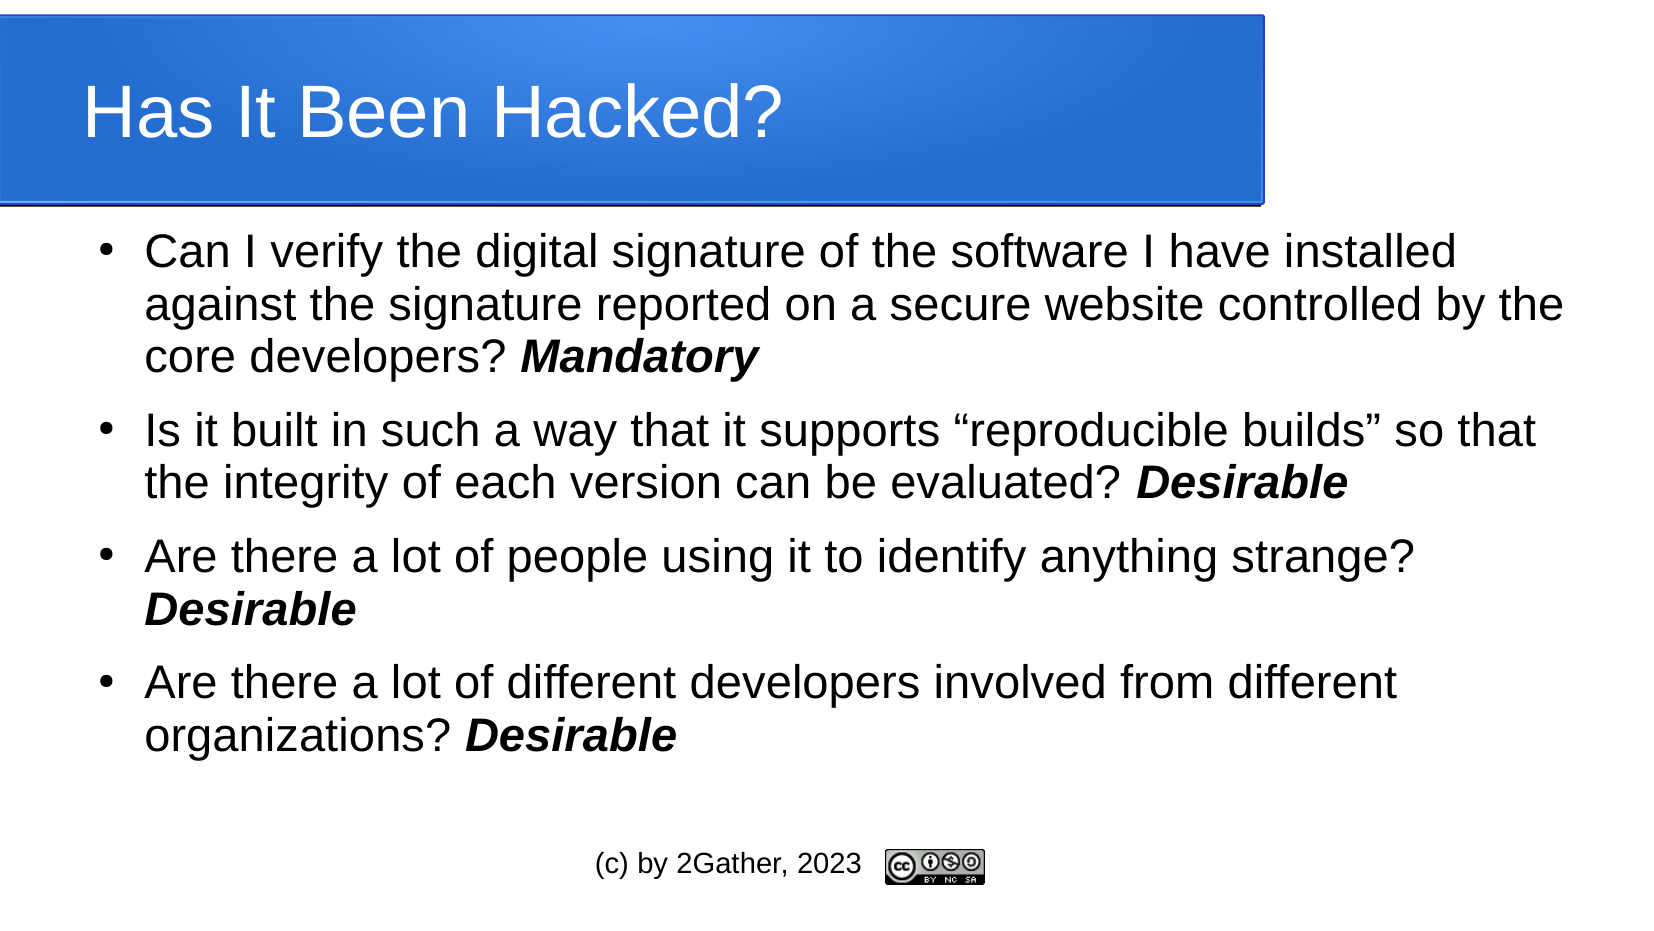

# Has It Been Hacked?
Can I verify the digital signature of the software I have installed against the signature reported on a secure website controlled by the core developers? Mandatory
Is it built in such a way that it supports “reproducible builds” so that the integrity of each version can be evaluated? Desirable
Are there a lot of people using it to identify anything strange? Desirable
Are there a lot of different developers involved from different organizations? Desirable